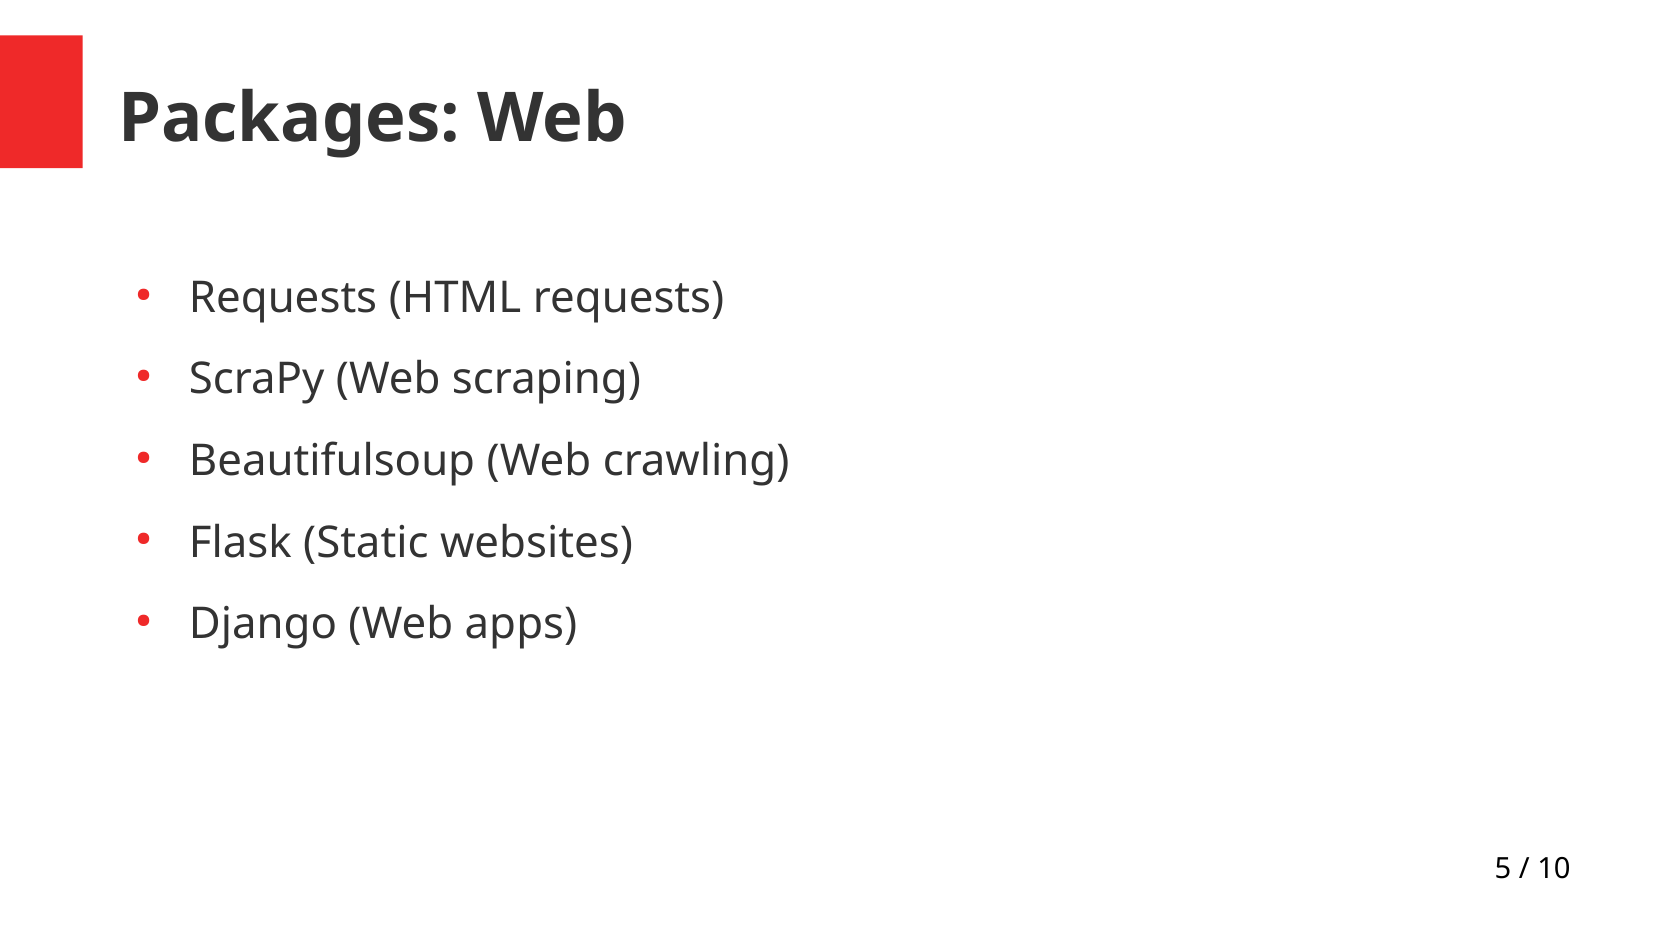

# Packages: Web
Requests (HTML requests)
ScraPy (Web scraping)
Beautifulsoup (Web crawling)
Flask (Static websites)
Django (Web apps)
5